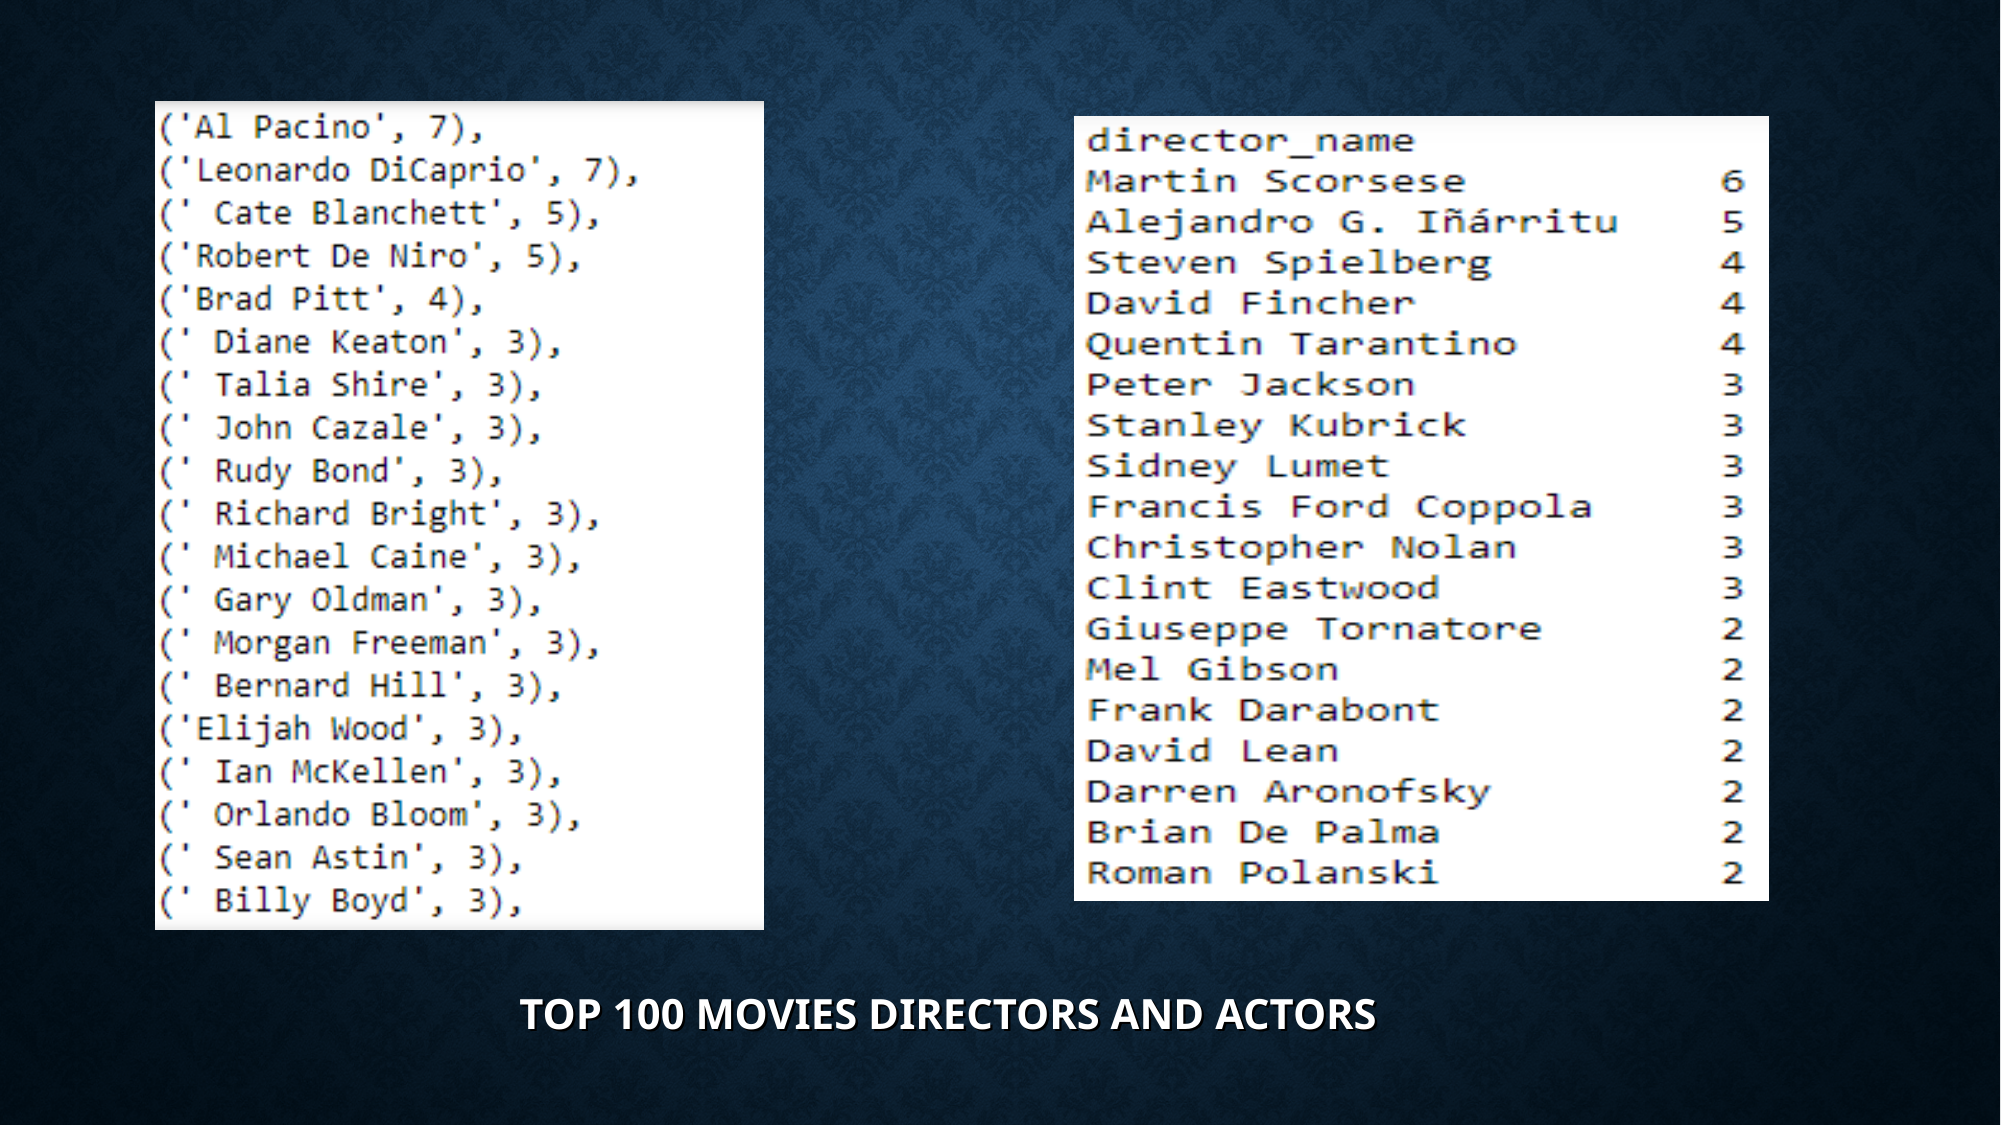

# Top 100 movies Directors and Actors